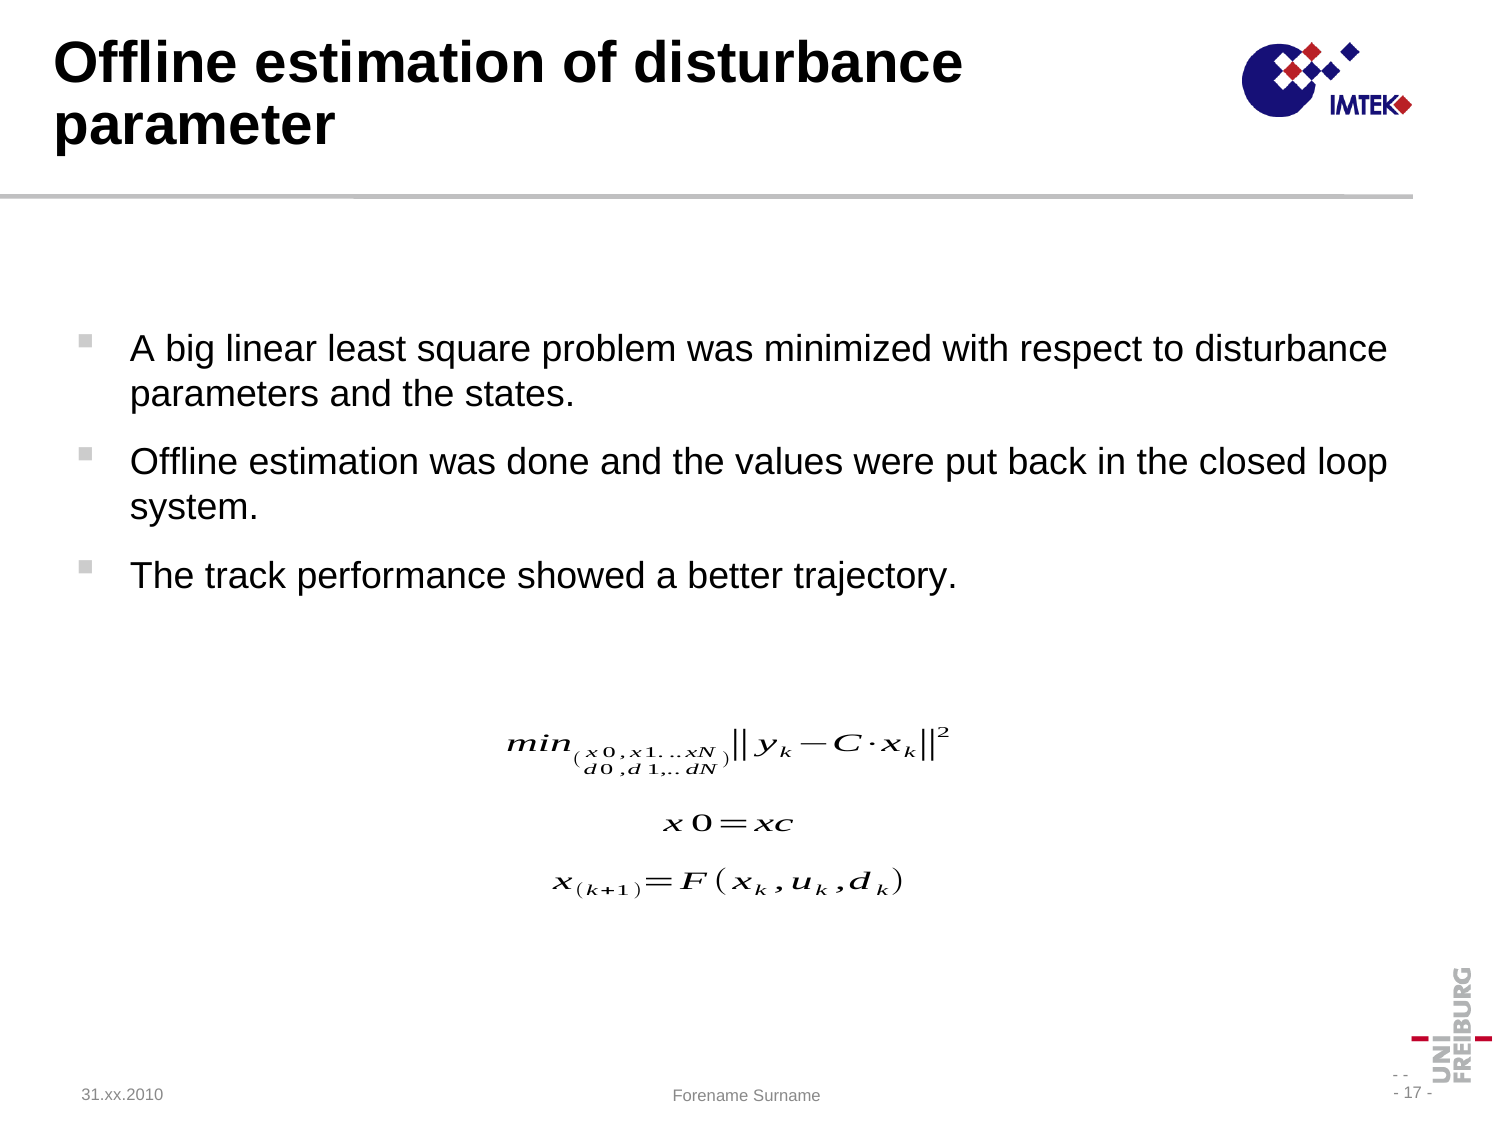

Offline estimation of disturbance parameter
A big linear least square problem was minimized with respect to disturbance parameters and the states.
Offline estimation was done and the values were put back in the closed loop system.
The track performance showed a better trajectory.
- -
 31.xx.2010
Forename Surname